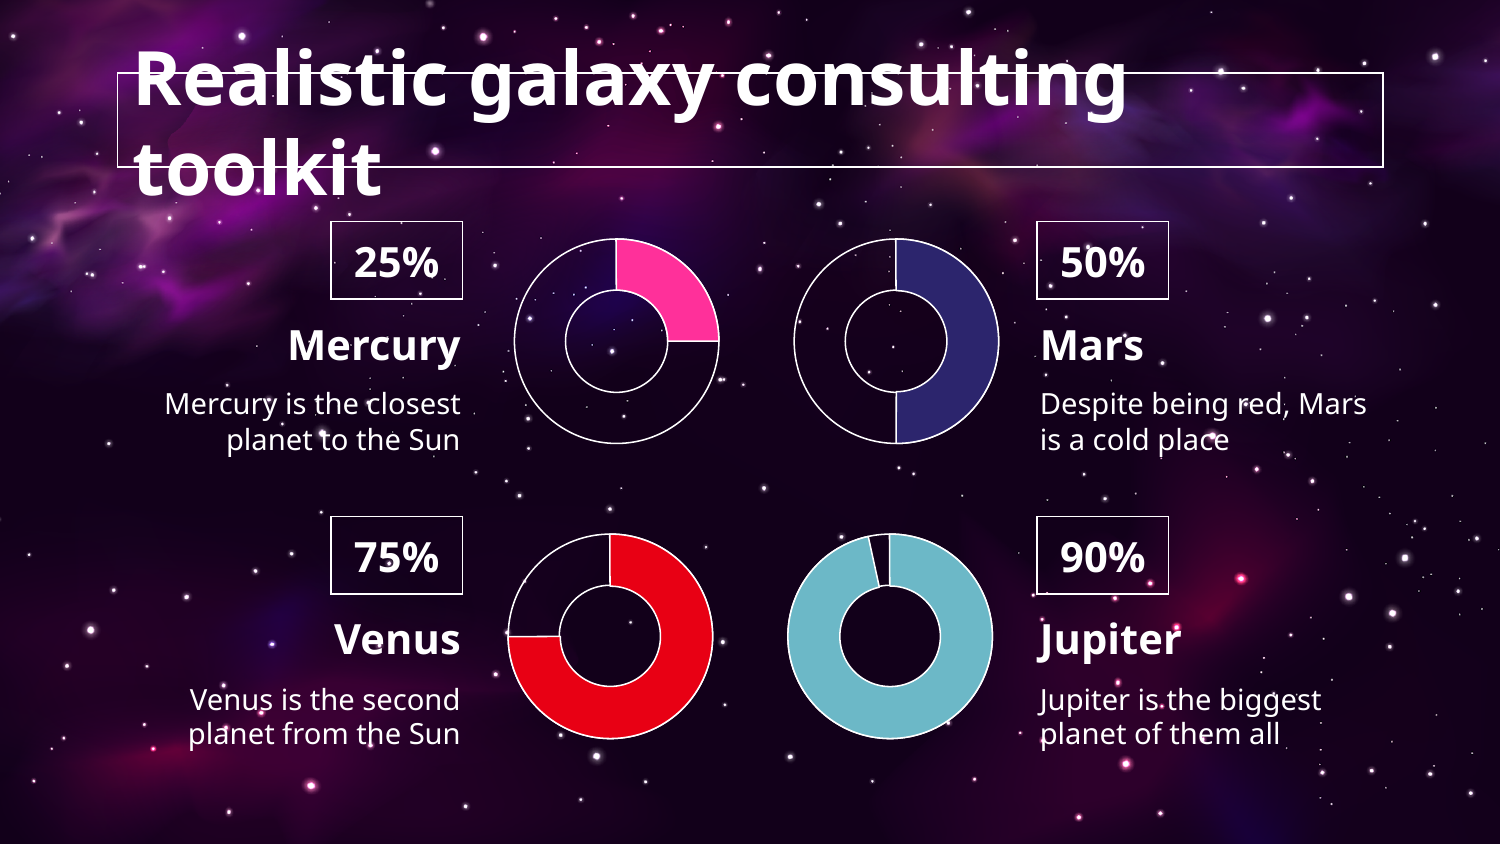

# Realistic galaxy consulting toolkit
25%
Mercury
Mercury is the closest planet to the Sun
50%
Mars
Despite being red, Mars is a cold place
75%
Venus
Venus is the second planet from the Sun
90%
Jupiter
Jupiter is the biggest planet of them all